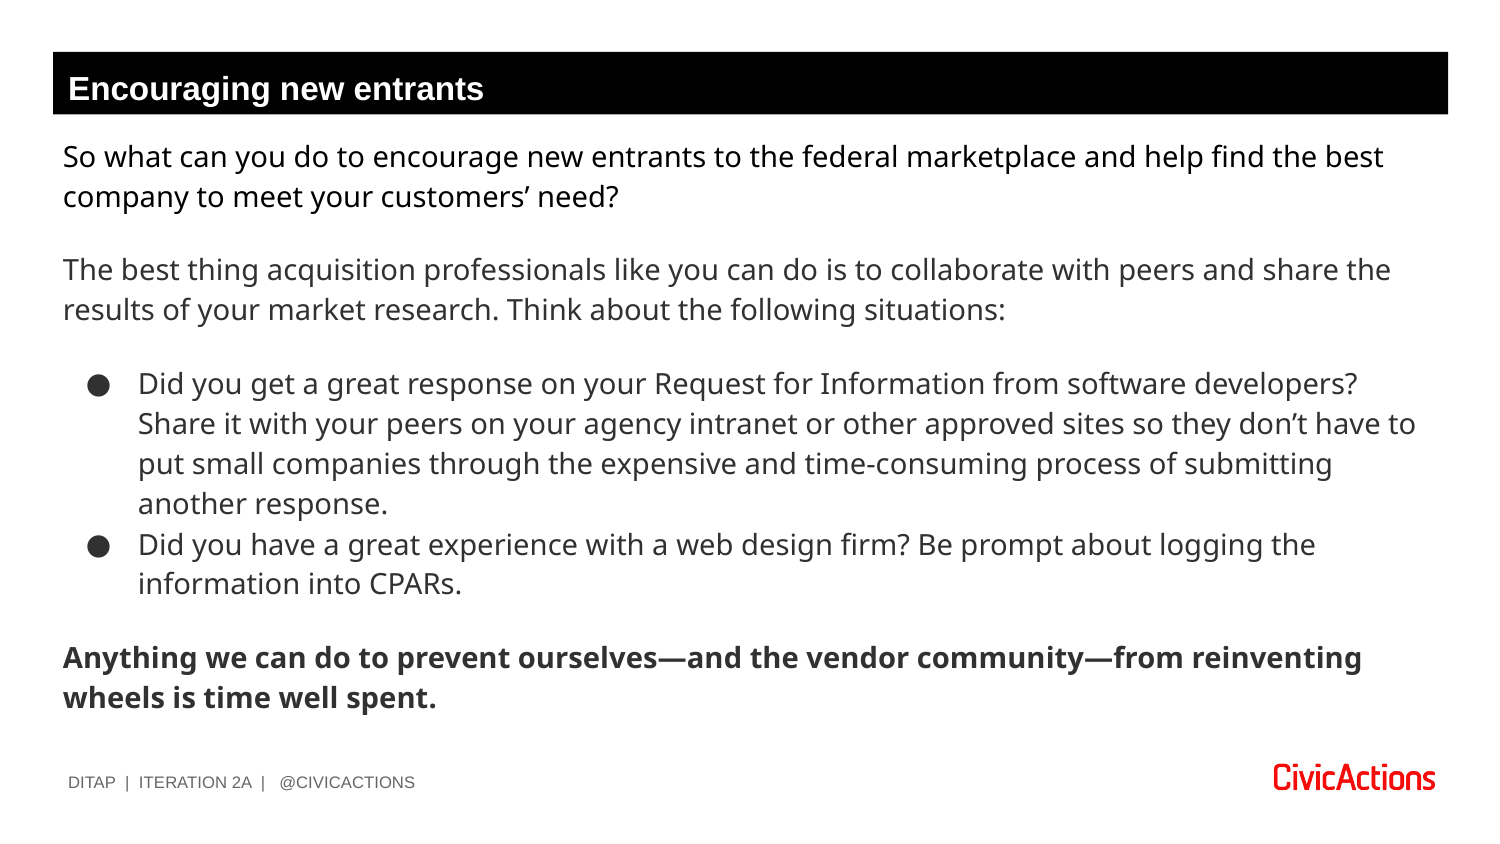

# Encouraging new entrants
So what can you do to encourage new entrants to the federal marketplace and help find the best company to meet your customers’ need?
The best thing acquisition professionals like you can do is to collaborate with peers and share the results of your market research. Think about the following situations:
Did you get a great response on your Request for Information from software developers? Share it with your peers on your agency intranet or other approved sites so they don’t have to put small companies through the expensive and time-consuming process of submitting another response.
Did you have a great experience with a web design firm? Be prompt about logging the information into CPARs.
Anything we can do to prevent ourselves—and the vendor community—from reinventing wheels is time well spent.